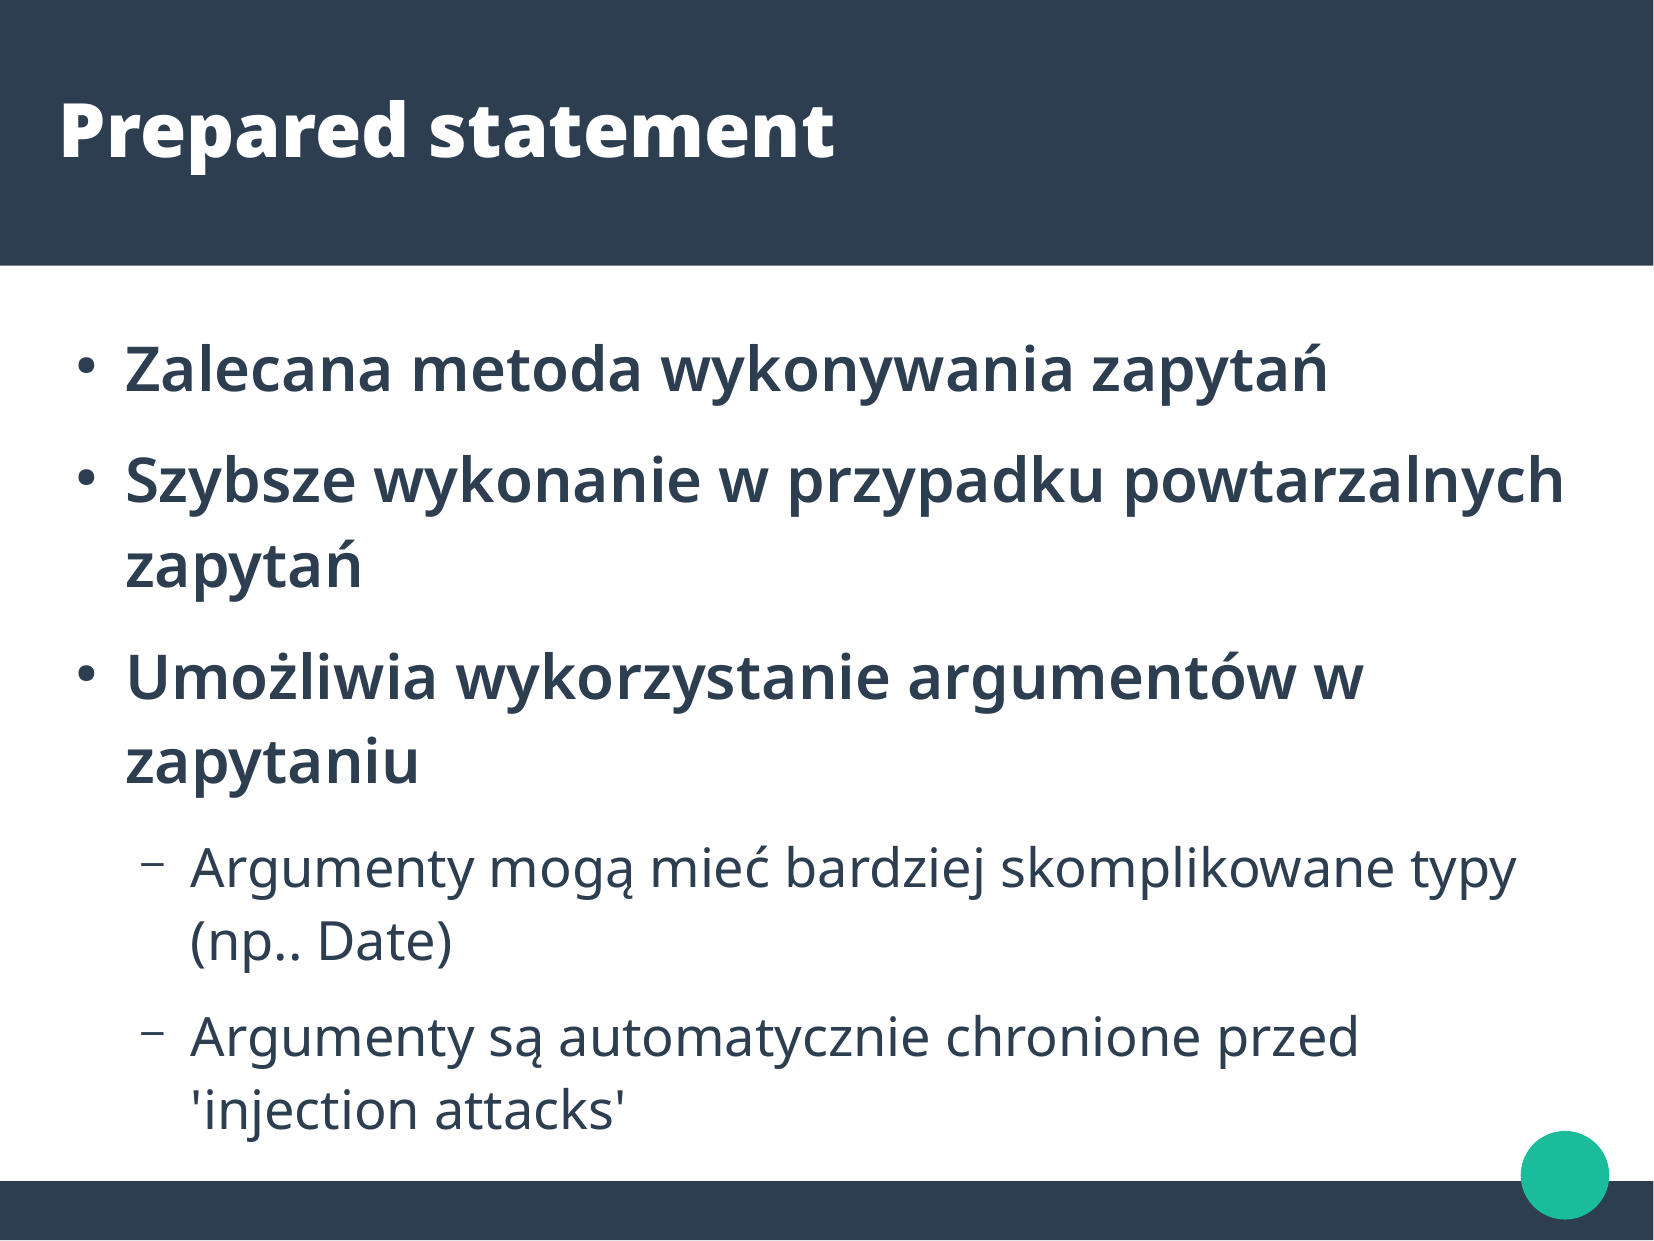

# Prepared statement
Zalecana metoda wykonywania zapytań
Szybsze wykonanie w przypadku powtarzalnych zapytań
Umożliwia wykorzystanie argumentów w zapytaniu
Argumenty mogą mieć bardziej skomplikowane typy (np.. Date)
Argumenty są automatycznie chronione przed 'injection attacks'